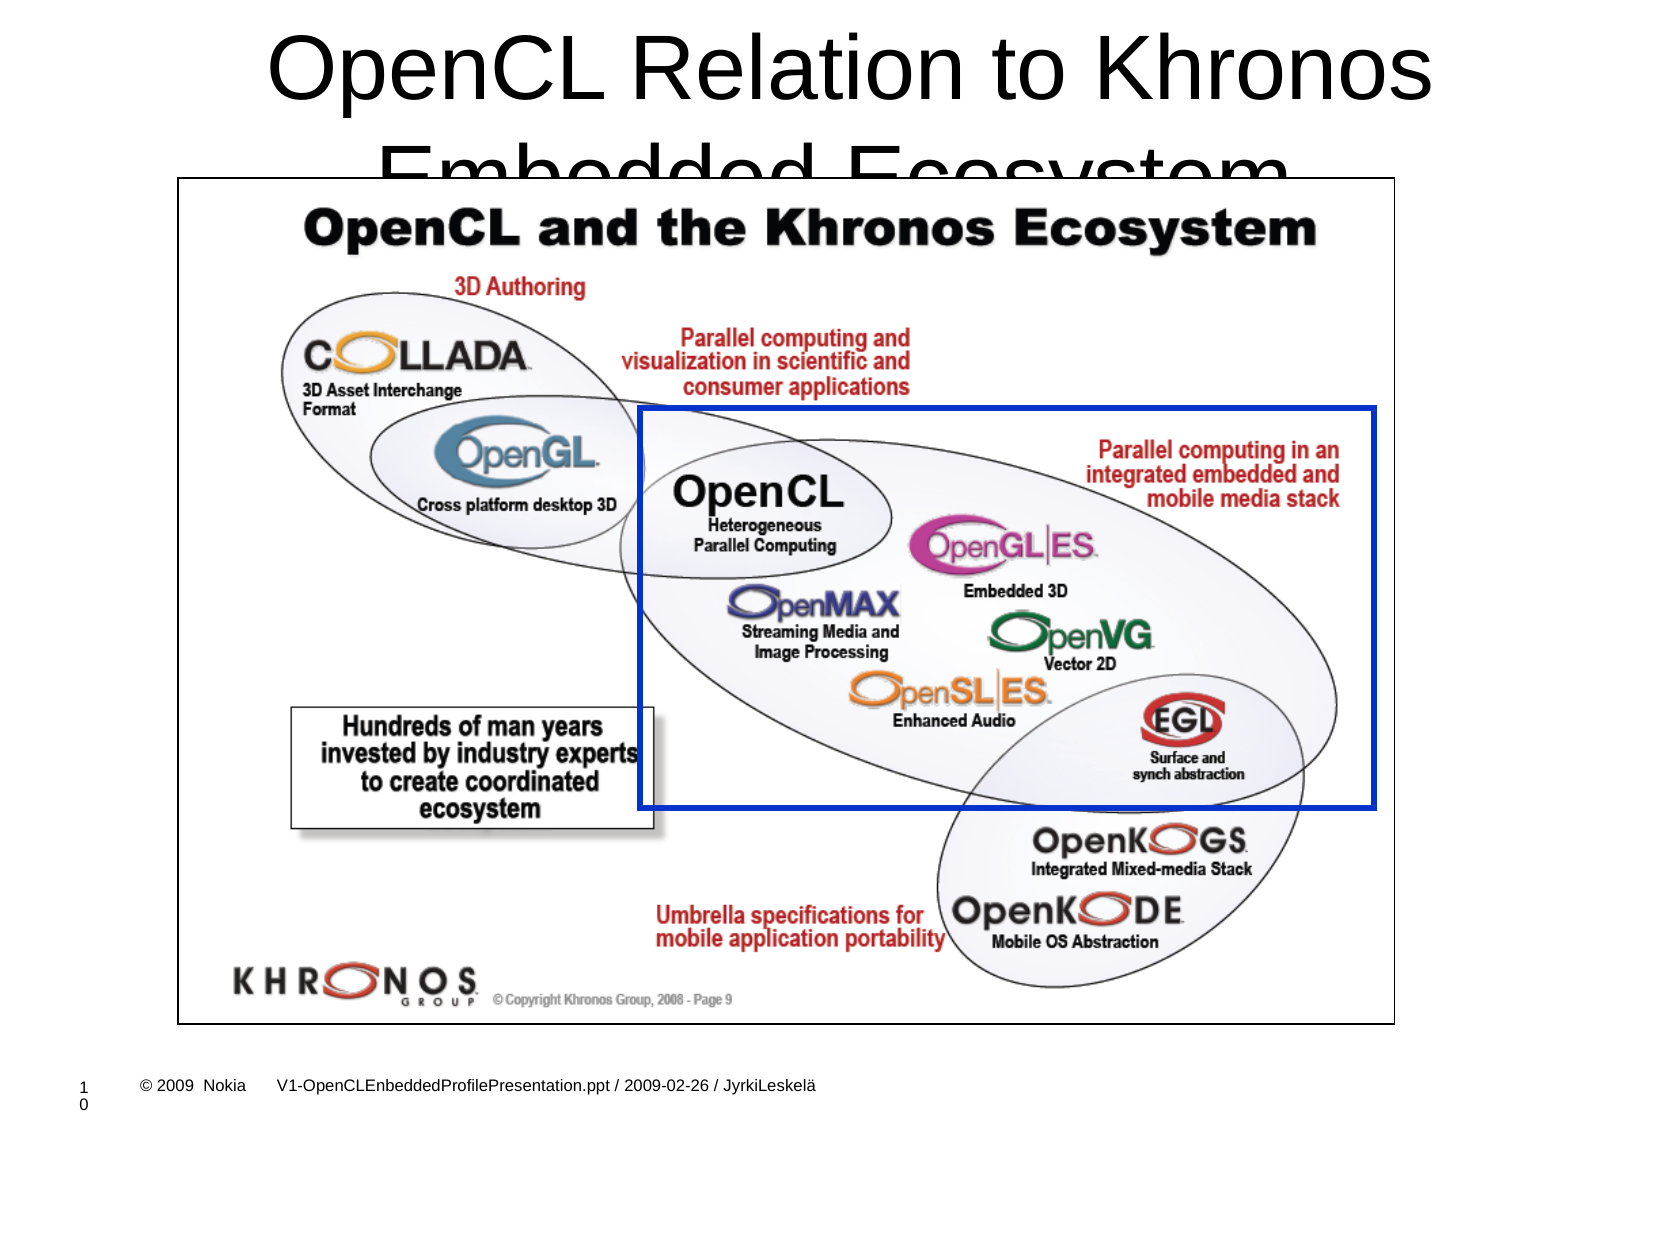

# OpenCL Relation to Khronos Embedded Ecosystem
© 2009 Nokia 	 V1-OpenCLEnbeddedProfilePresentation.ppt / 2009-02-26 / JyrkiLeskelä